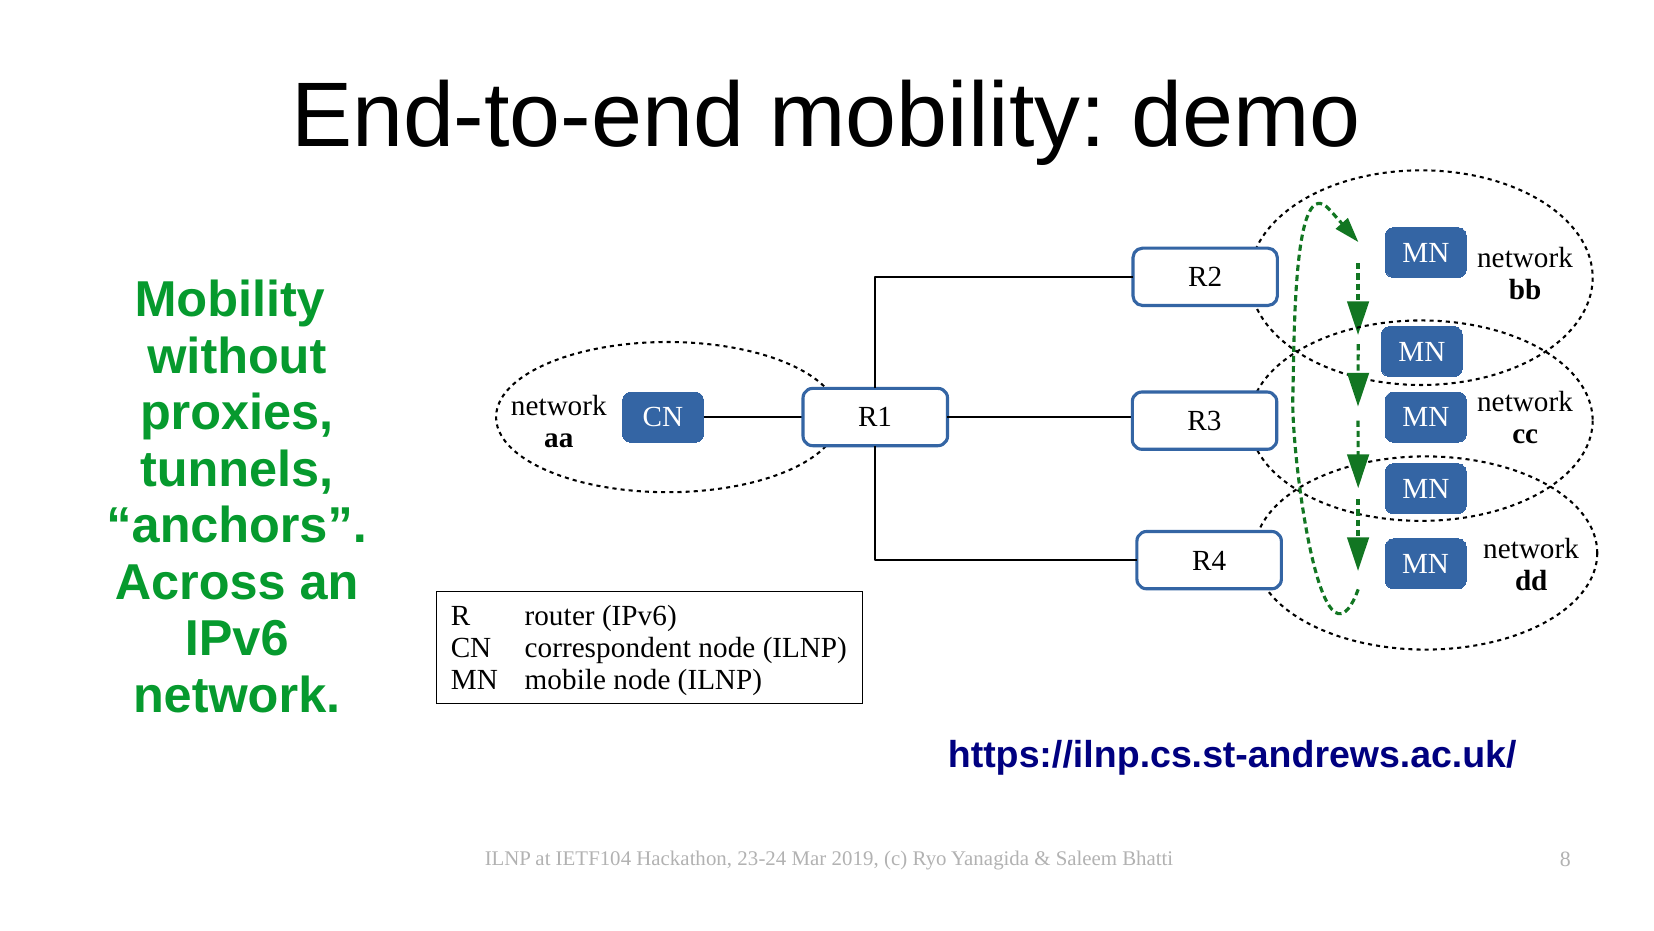

# End-to-end mobility: demo
Mobility
without
proxies,
tunnels,
“anchors”.
Across an
IPv6
network.
MN
network
bb
R2
MN
network
cc
network
aa
R1
CN
R3
MN
MN
network
dd
R4
MN
R	router (IPv6)
CN	correspondent node (ILNP)
MN	mobile node (ILNP)
https://ilnp.cs.st-andrews.ac.uk/
ILNP at IETF104 Hackathon, 23-24 Mar 2019, (c) Ryo Yanagida & Saleem Bhatti
8